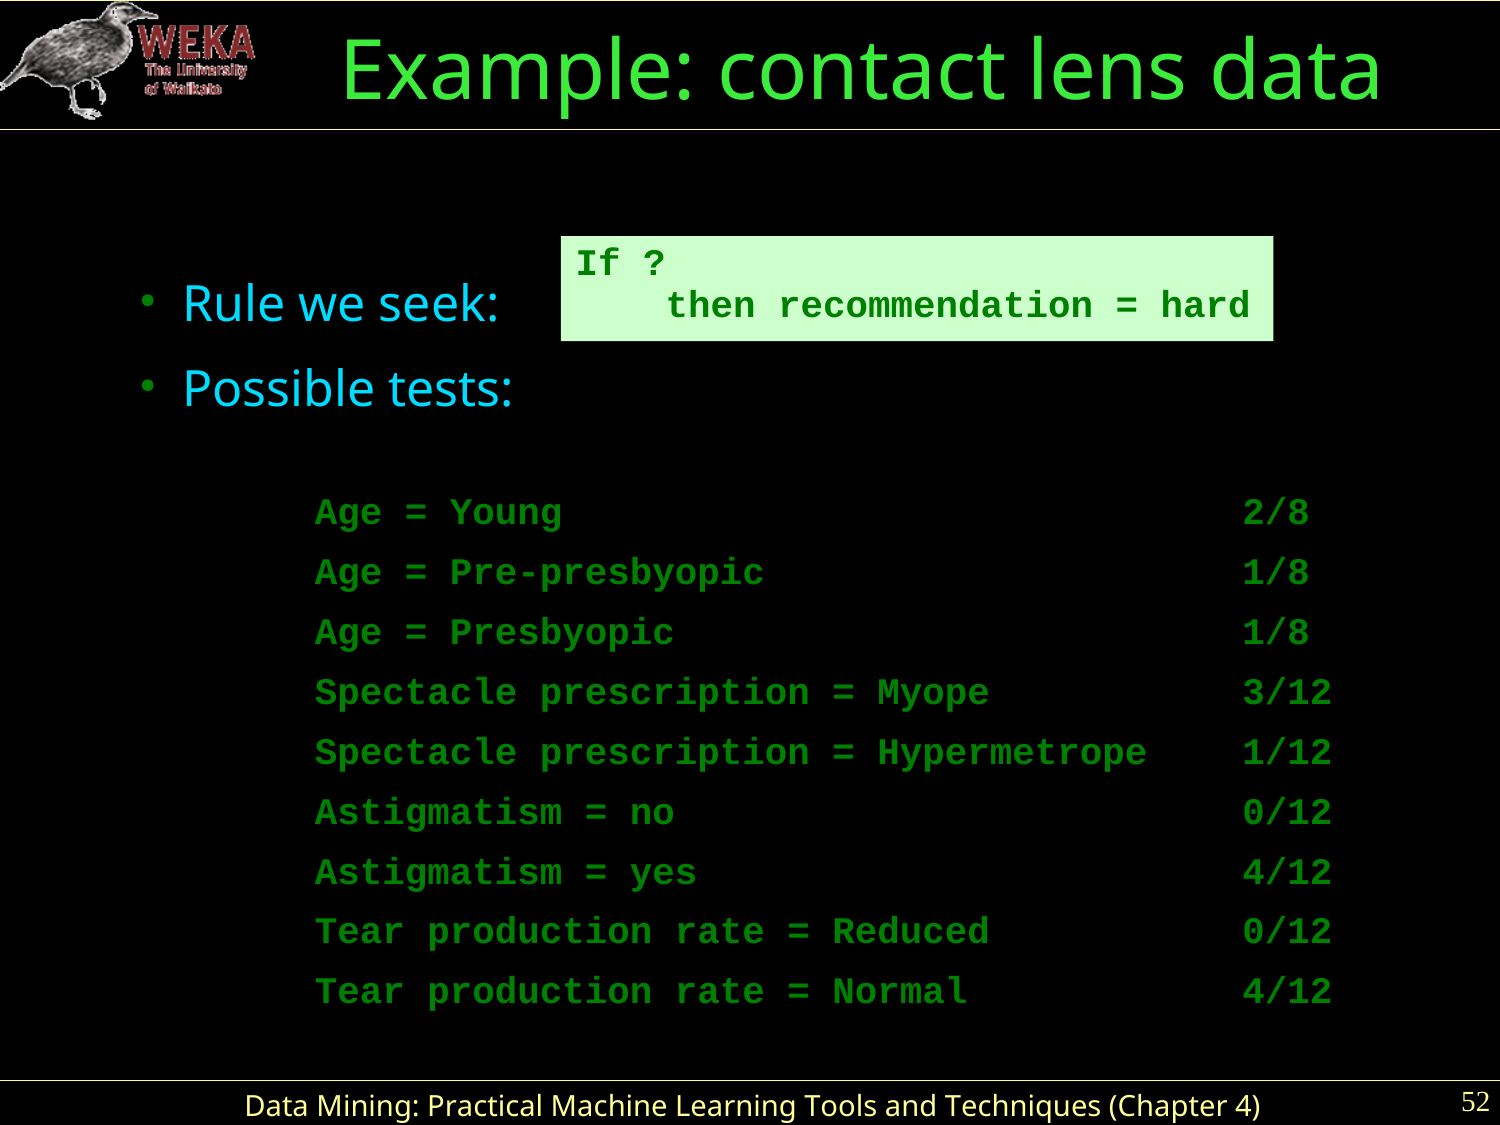

# Example: contact lens data
If ?
 then recommendation = hard
Rule we seek:
Possible tests:
Age = Young
2/8
Age = Pre-presbyopic
1/8
Age = Presbyopic
1/8
Spectacle prescription = Myope
3/12
Spectacle prescription = Hypermetrope
1/12
Astigmatism = no
0/12
Astigmatism = yes
4/12
Tear production rate = Reduced
0/12
Tear production rate = Normal
4/12
Data Mining: Practical Machine Learning Tools and Techniques (Chapter 4)
52